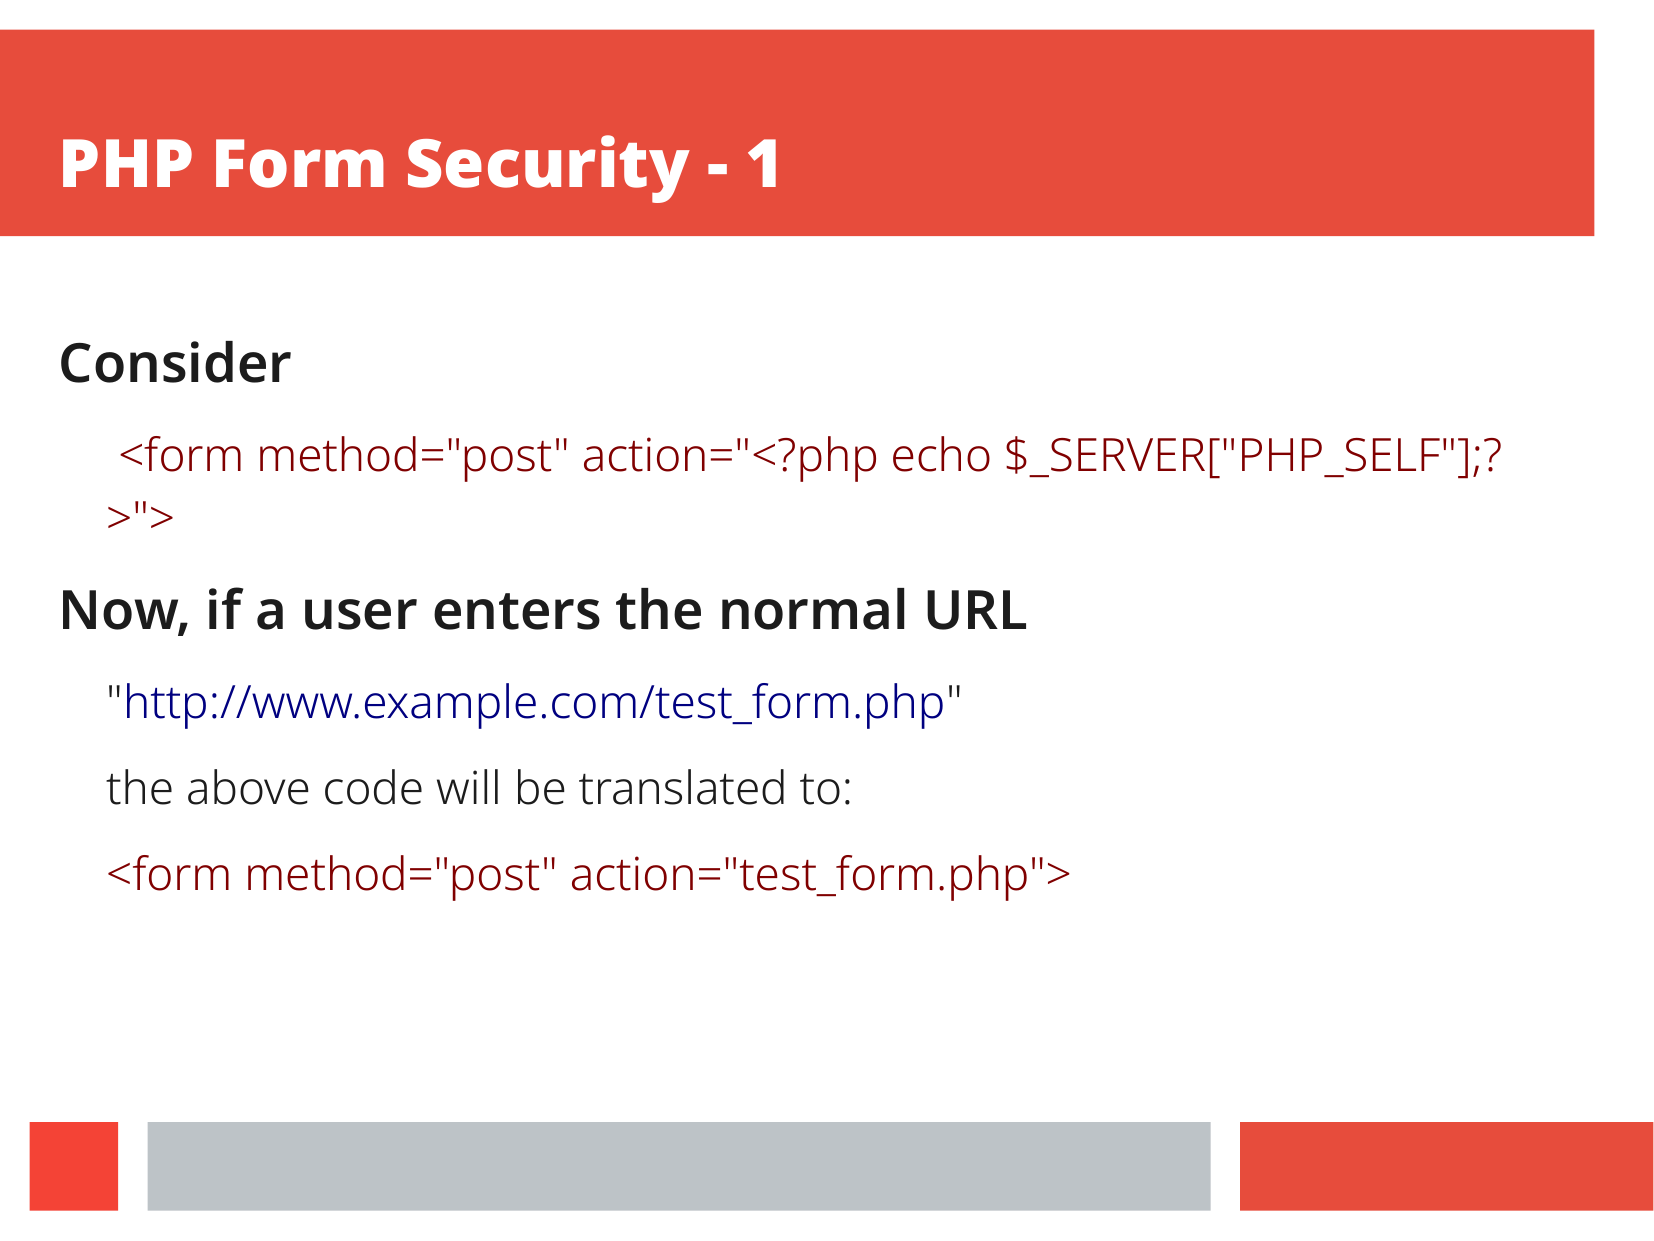

# PHP Form Security - 1
Consider
 <form method="post" action="<?php echo $_SERVER["PHP_SELF"];?>">
Now, if a user enters the normal URL
"http://www.example.com/test_form.php"
the above code will be translated to:
<form method="post" action="test_form.php">